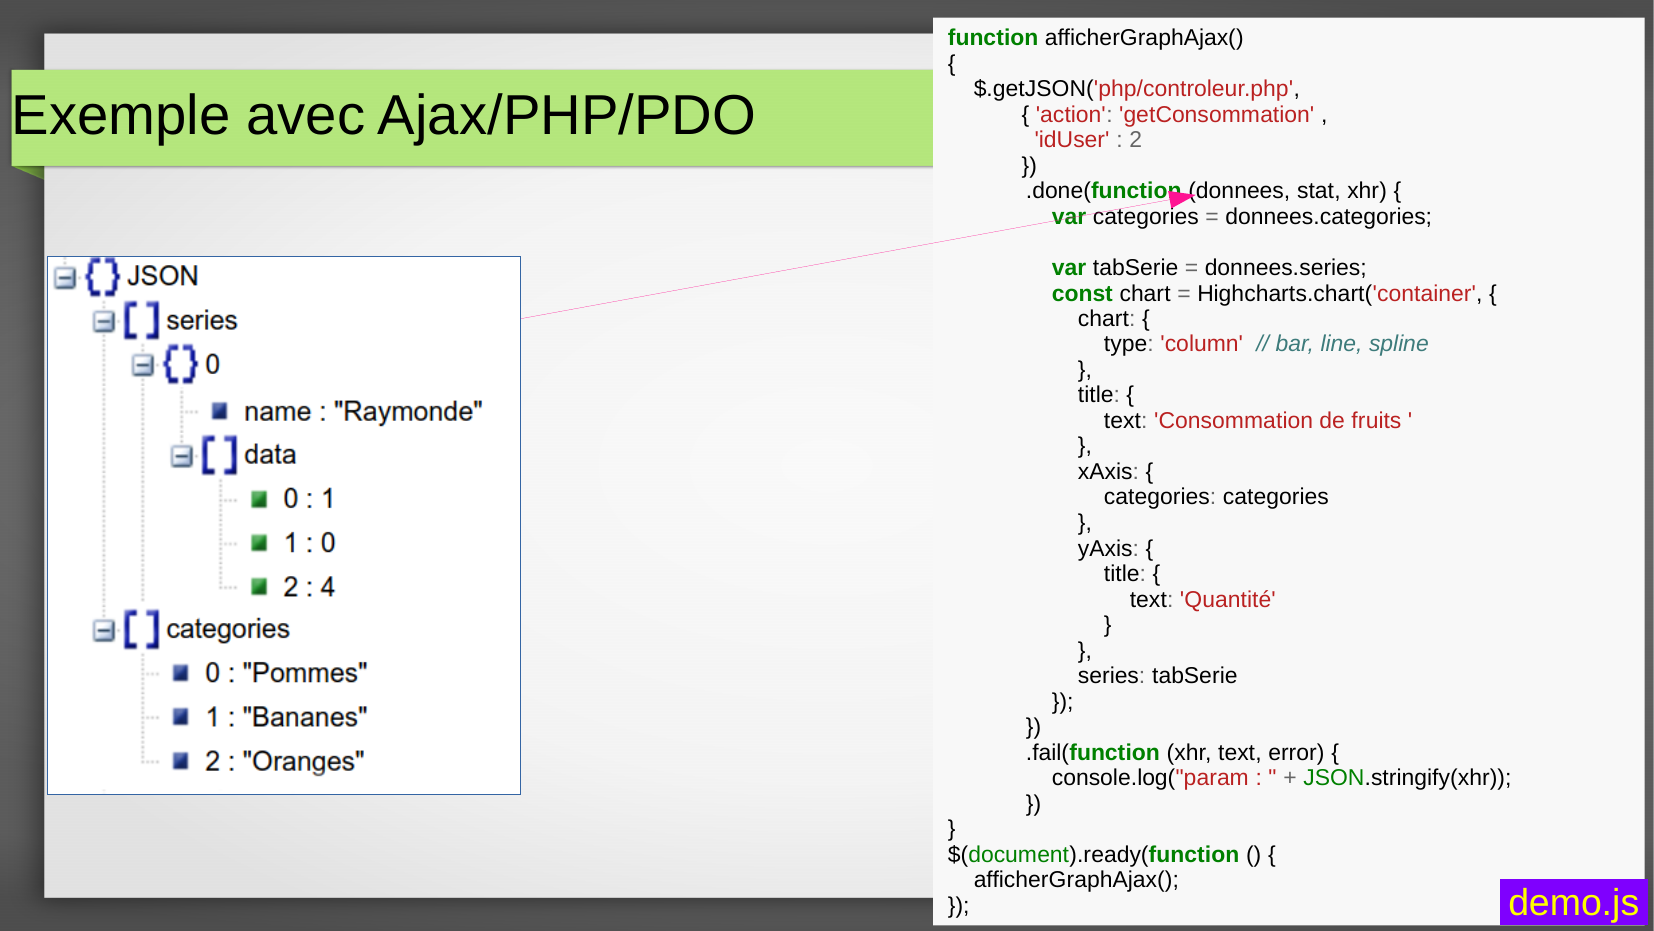

function afficherGraphAjax()
{
 $.getJSON('php/controleur.php',
	{ 'action': 'getConsommation' ,
	 'idUser' : 2
	})
 .done(function (donnees, stat, xhr) {
 var categories = donnees.categories;
 var tabSerie = donnees.series;
 const chart = Highcharts.chart('container', {
 chart: {
 type: 'column' // bar, line, spline
 },
 title: {
 text: 'Consommation de fruits '
 },
 xAxis: {
 categories: categories
 },
 yAxis: {
 title: {
 text: 'Quantité'
 }
 },
 series: tabSerie
 });
 })
 .fail(function (xhr, text, error) {
 console.log("param : " + JSON.stringify(xhr));
 })
}
$(document).ready(function () {
 afficherGraphAjax();
});
# Exemple avec Ajax/PHP/PDO
7
demo.js